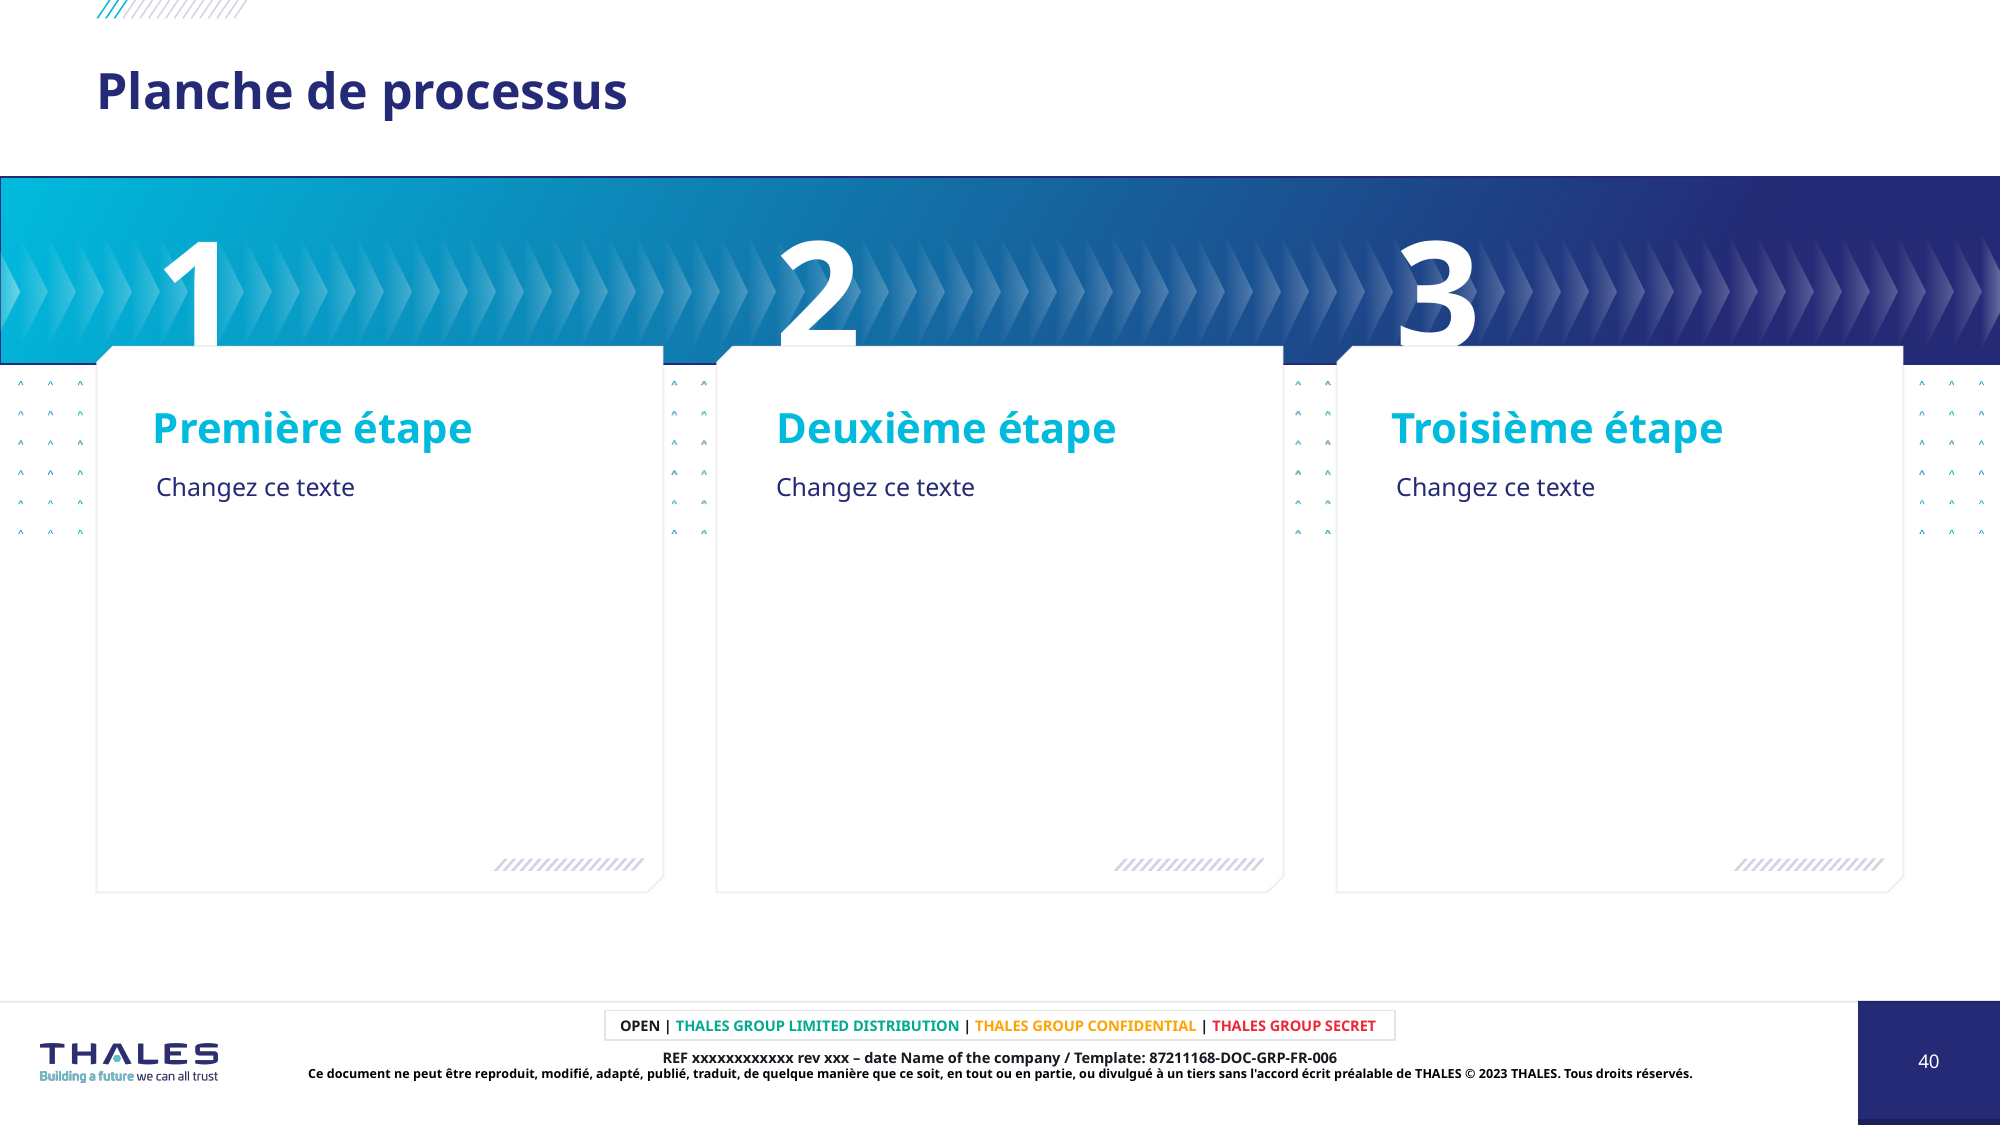

# Planche de processus
1
Première étape
Changez ce texte
2
Deuxième étape
Changez ce texte
3
Troisième étape
Changez ce texte